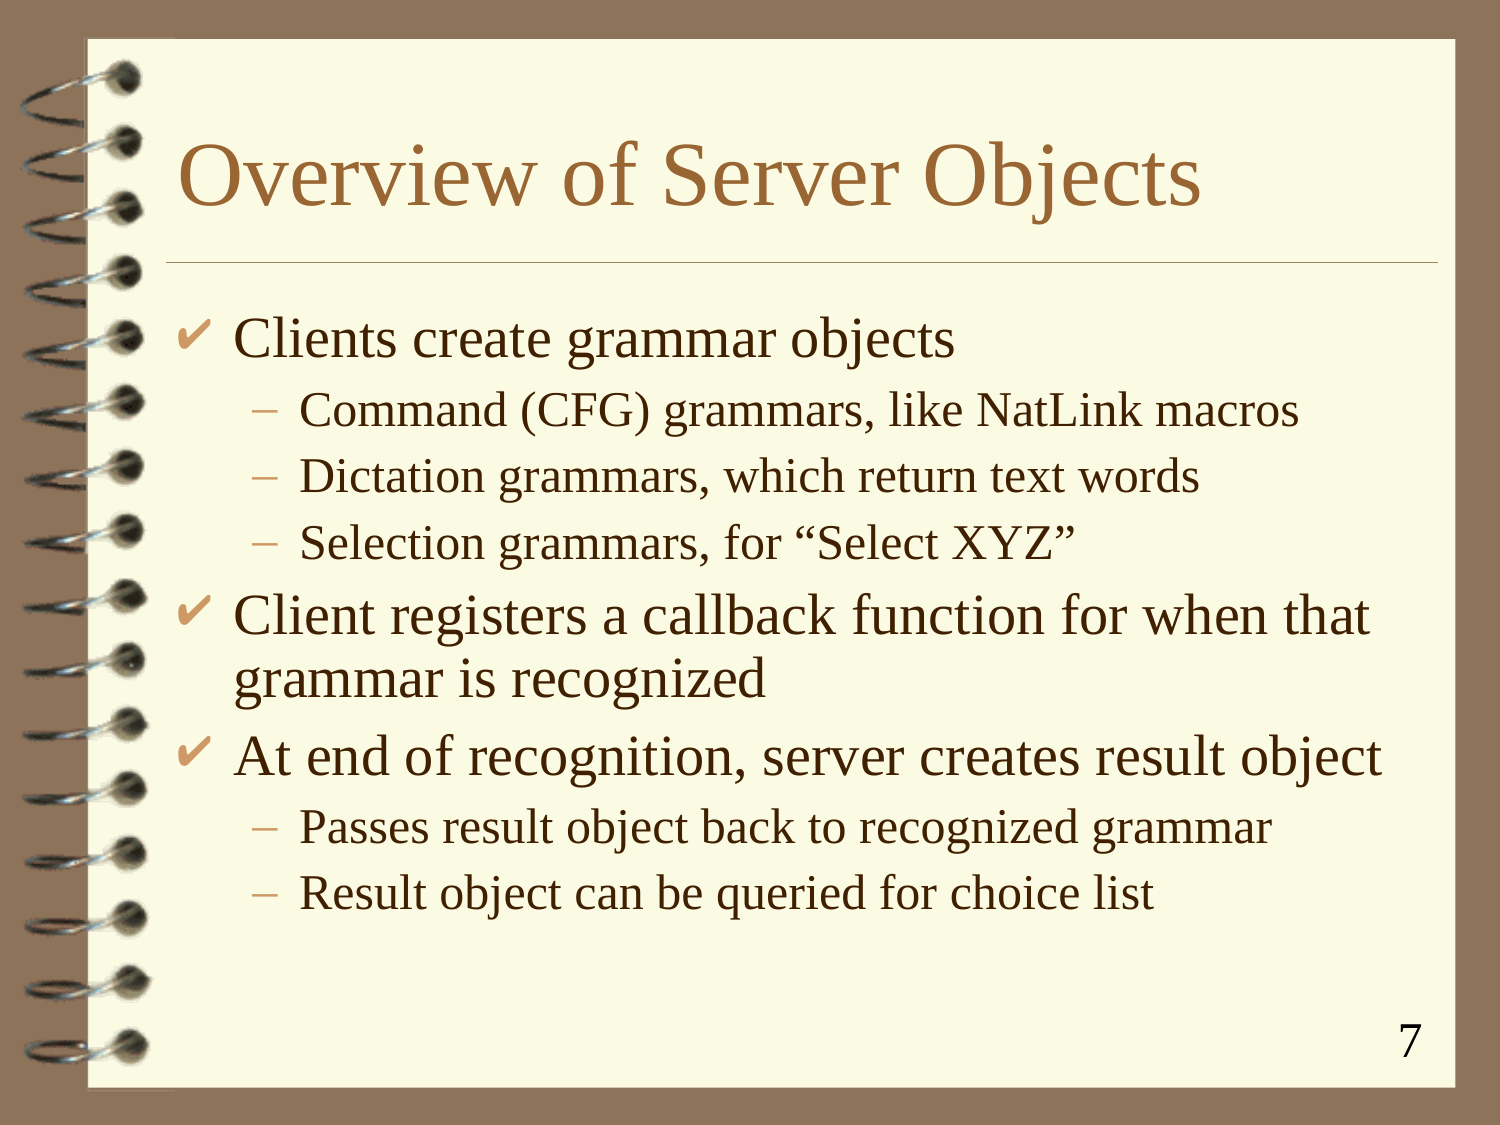

# Overview of Server Objects
Clients create grammar objects
Command (CFG) grammars, like NatLink macros
Dictation grammars, which return text words
Selection grammars, for “Select XYZ”
Client registers a callback function for when that grammar is recognized
At end of recognition, server creates result object
Passes result object back to recognized grammar
Result object can be queried for choice list
7